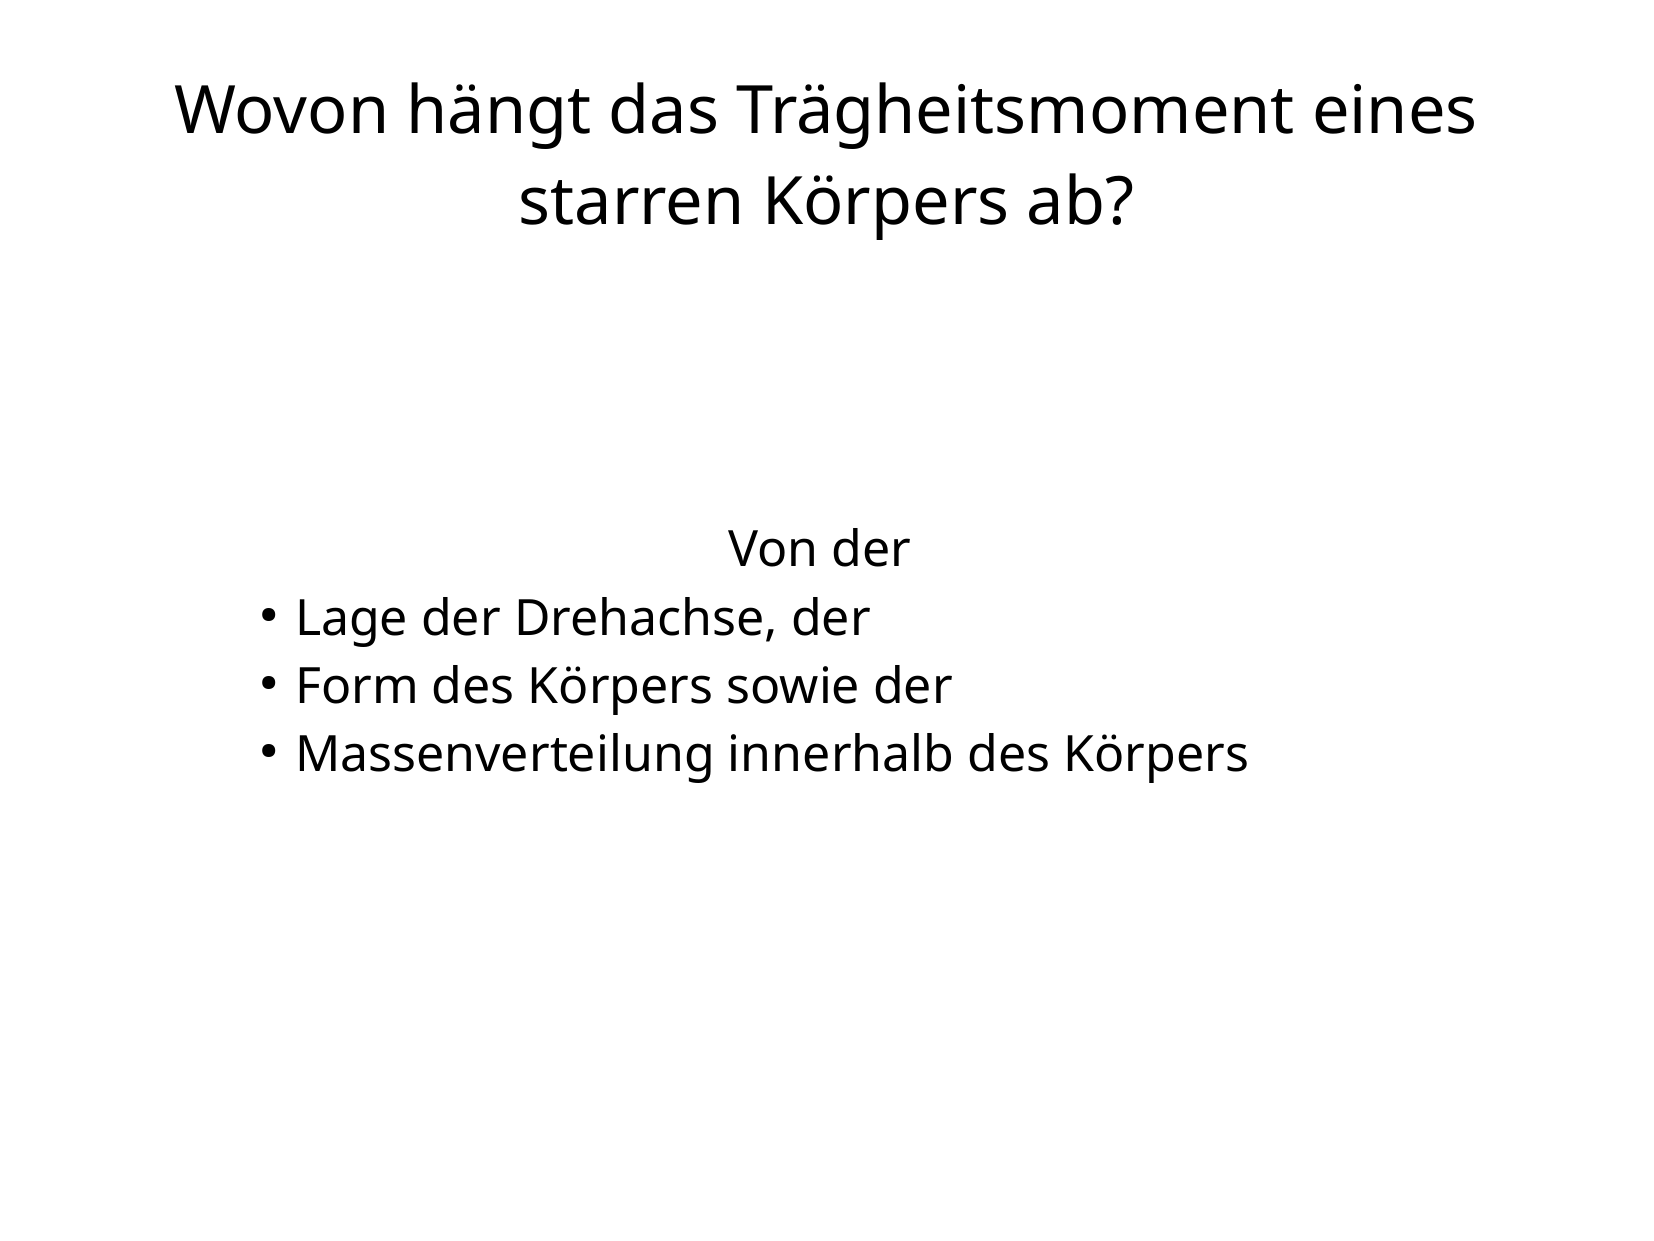

# Wovon hängt das Trägheitsmoment eines starren Körpers ab?
Von der
Lage der Drehachse, der
Form des Körpers sowie der
Massenverteilung innerhalb des Körpers